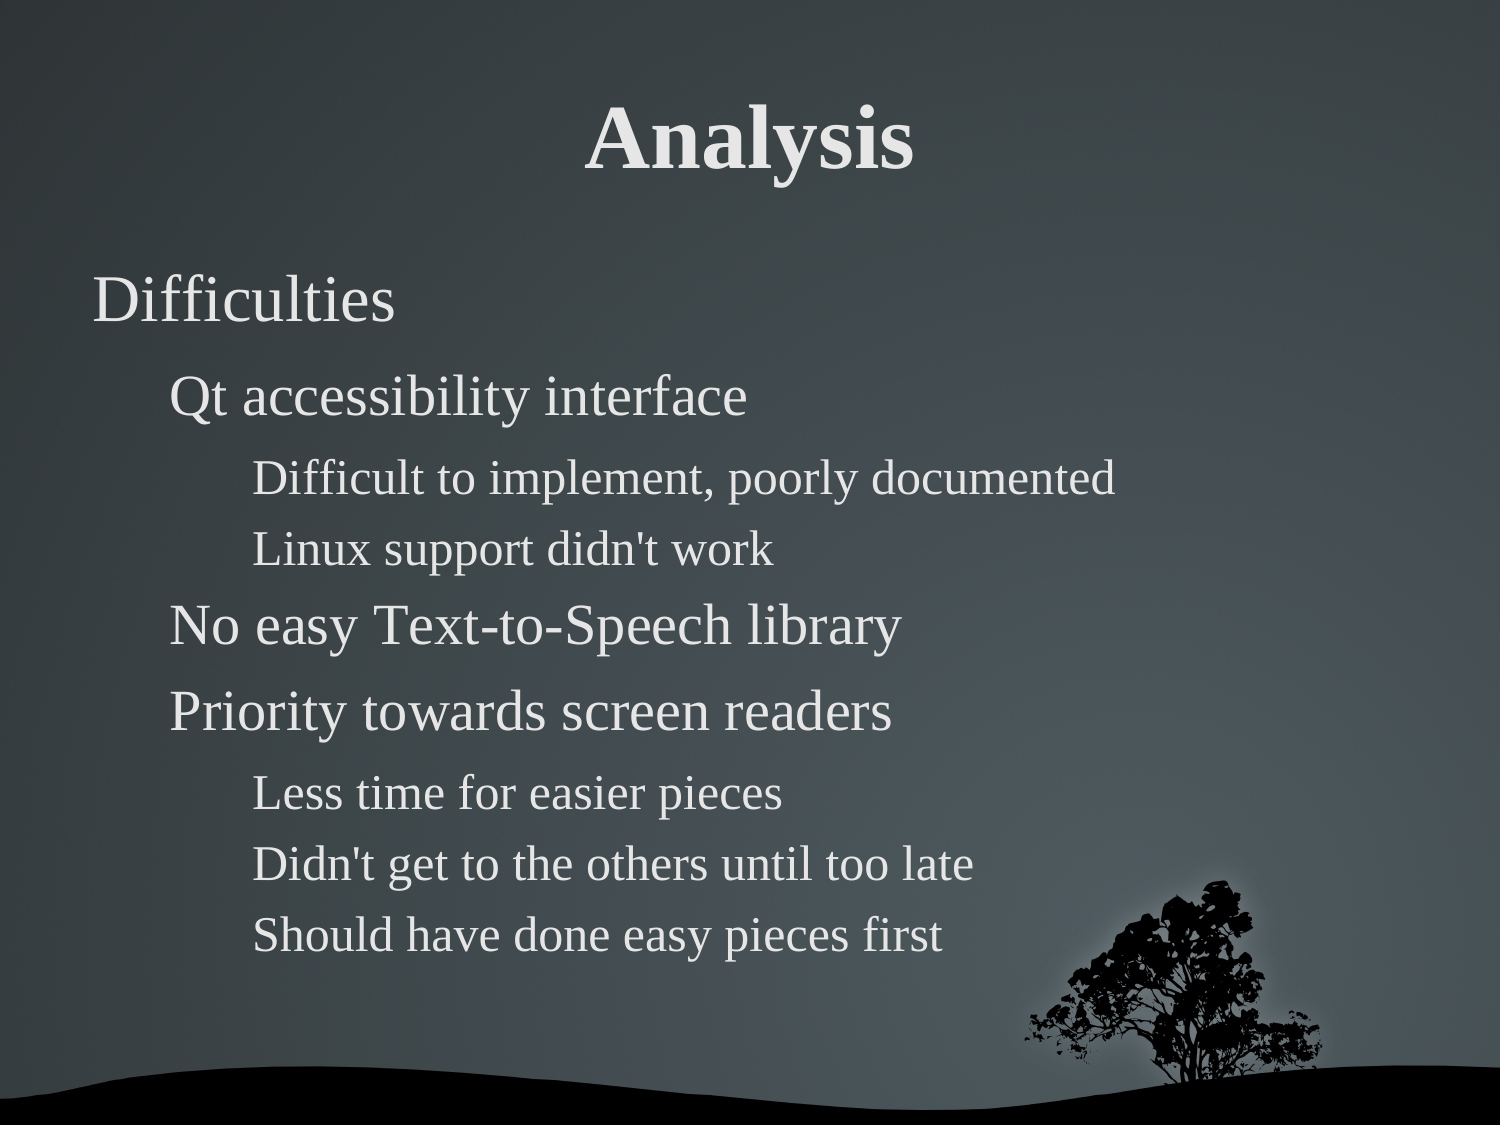

# Analysis
Difficulties
Qt accessibility interface
Difficult to implement, poorly documented
Linux support didn't work
No easy Text-to-Speech library
Priority towards screen readers
Less time for easier pieces
Didn't get to the others until too late
Should have done easy pieces first